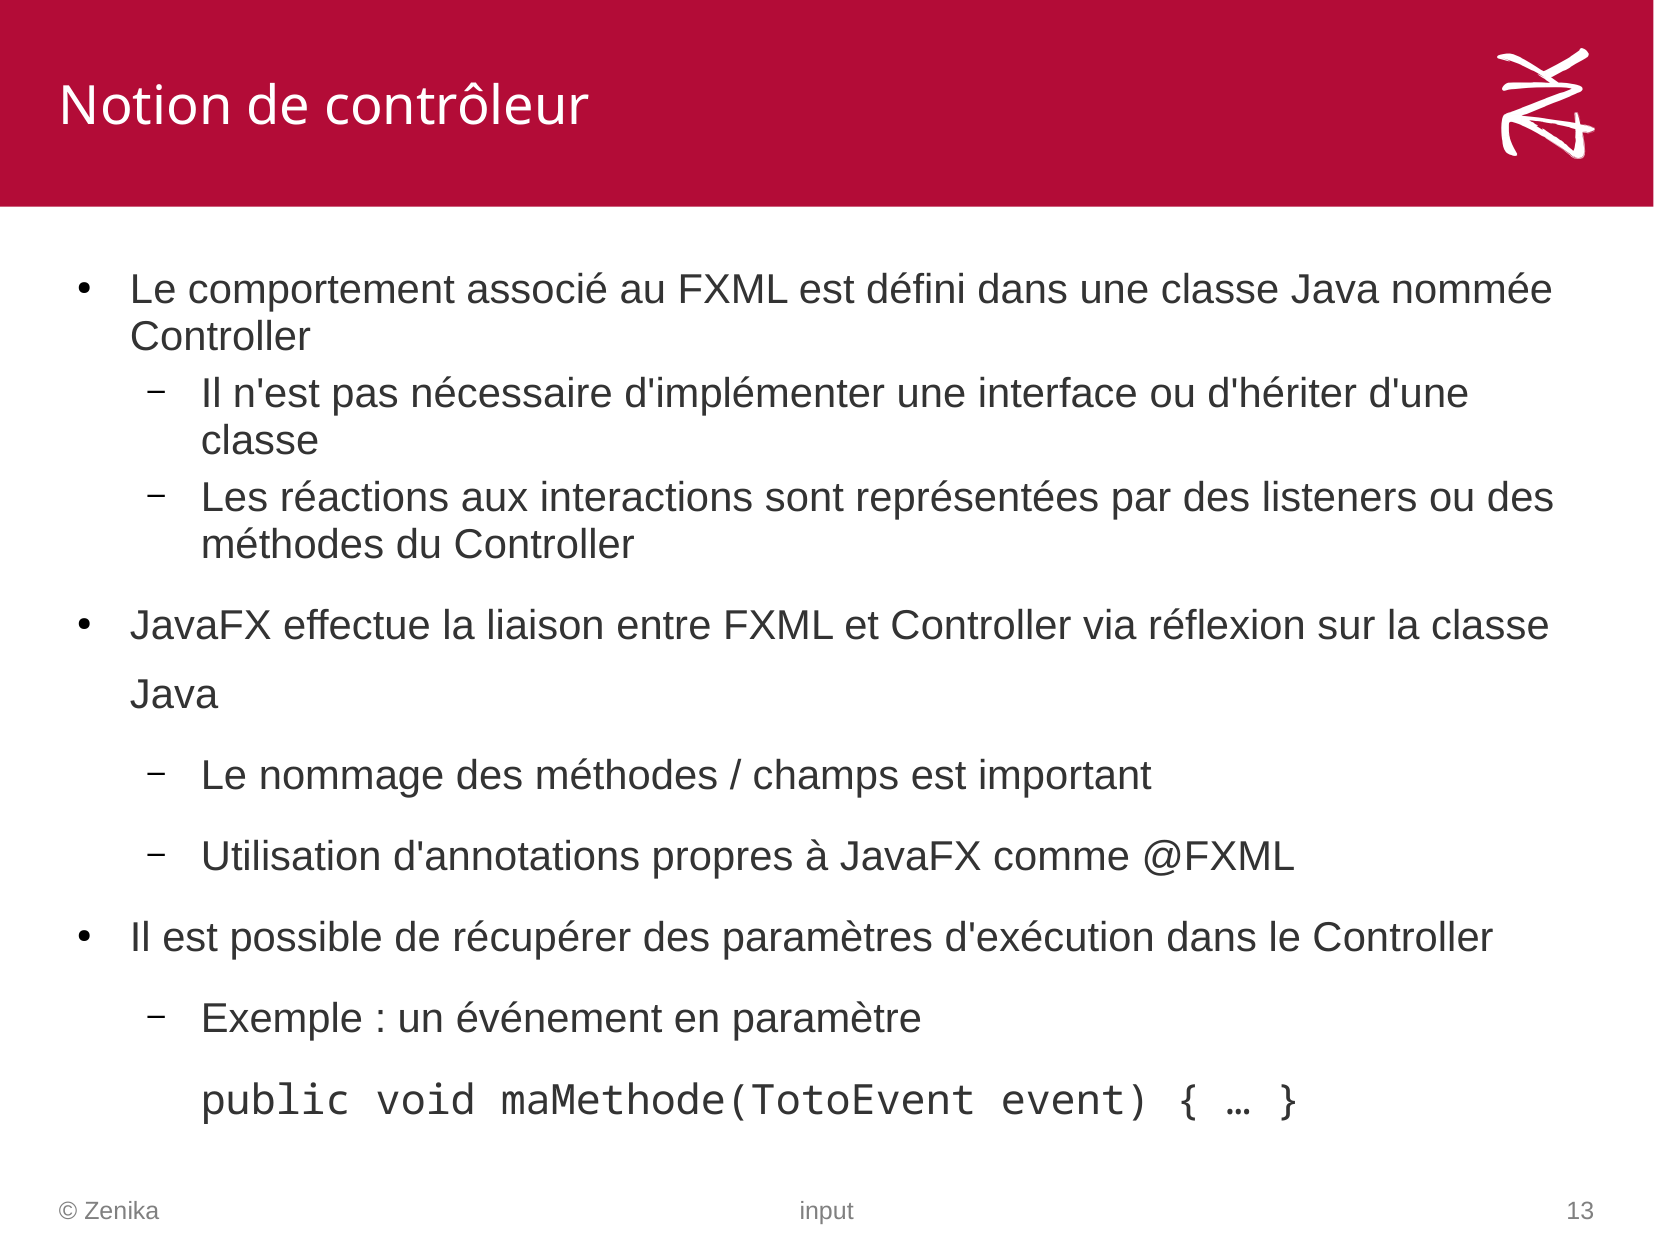

# Notion de contrôleur
Le comportement associé au FXML est défini dans une classe Java nommée Controller
Il n'est pas nécessaire d'implémenter une interface ou d'hériter d'une classe
Les réactions aux interactions sont représentées par des listeners ou des méthodes du Controller
JavaFX effectue la liaison entre FXML et Controller via réflexion sur la classe Java
Le nommage des méthodes / champs est important
Utilisation d'annotations propres à JavaFX comme @FXML
Il est possible de récupérer des paramètres d'exécution dans le Controller
Exemple : un événement en paramètre
public void maMethode(TotoEvent event) { … }